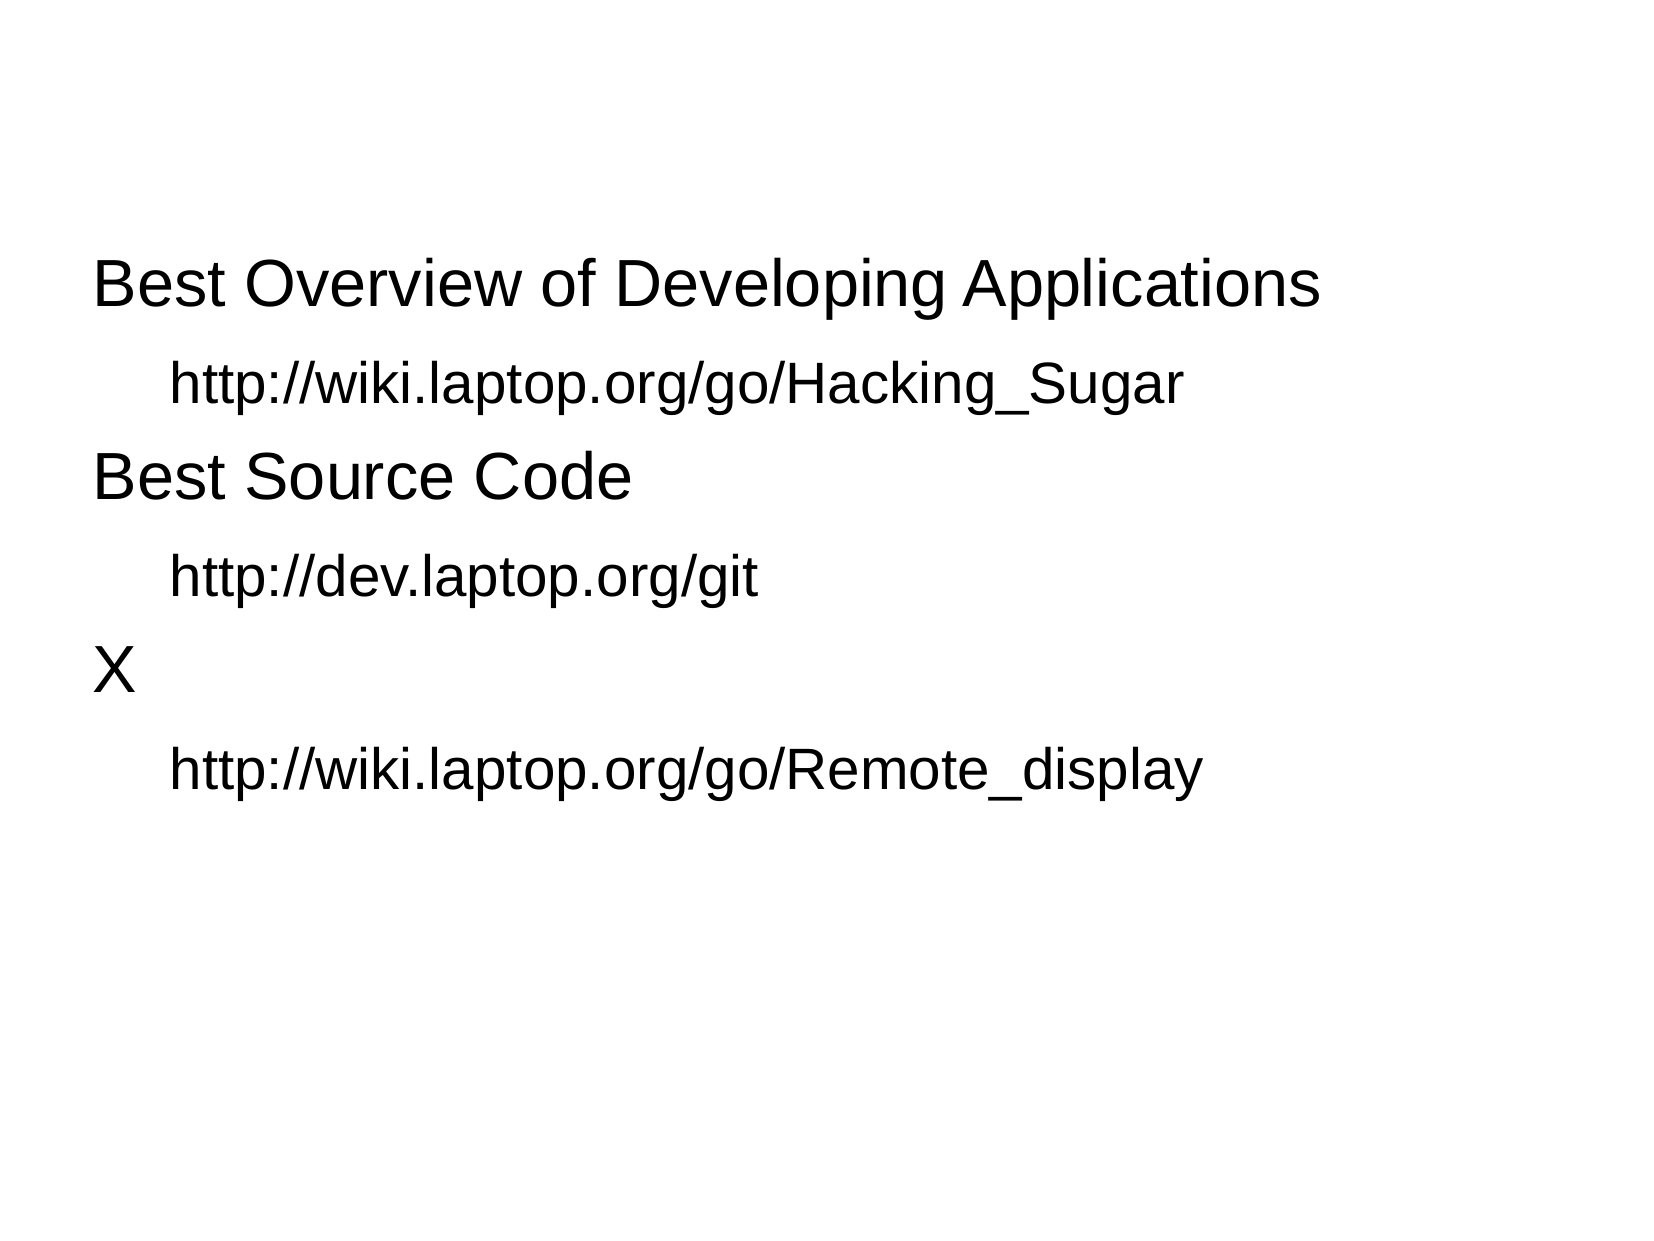

# Best Overview of Developing Applications
http://wiki.laptop.org/go/Hacking_Sugar
Best Source Code
http://dev.laptop.org/git
X
http://wiki.laptop.org/go/Remote_display